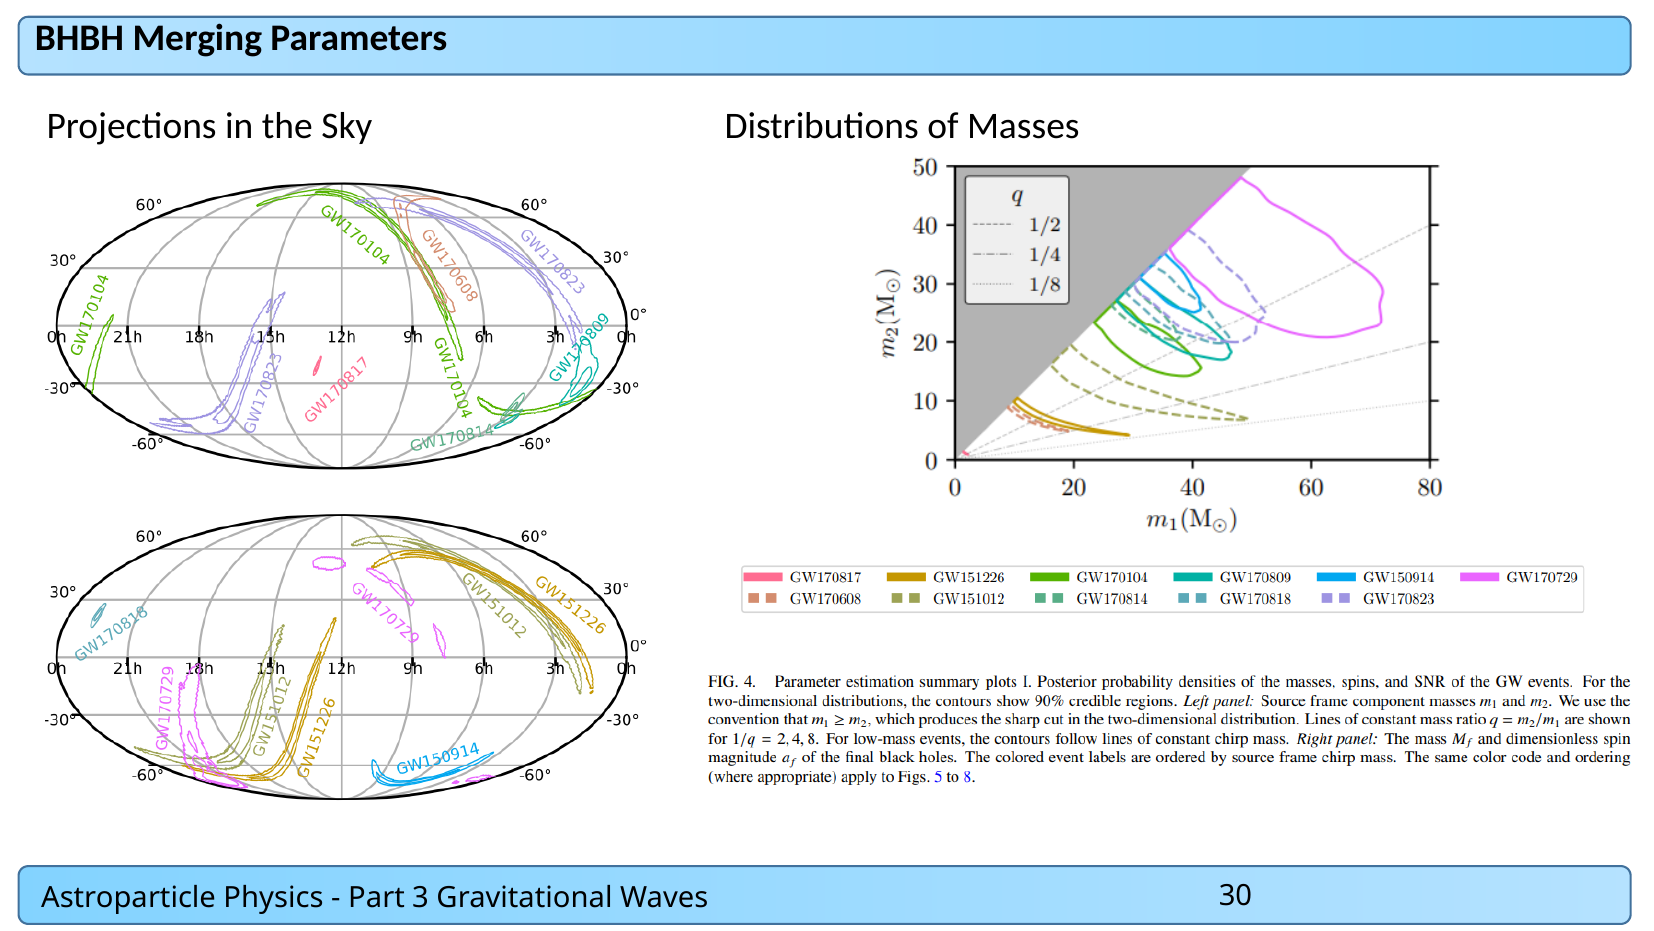

BHBH Merging Parameters
Projections in the Sky
Distributions of Masses
Astroparticle Physics - Part 3 Gravitational Waves